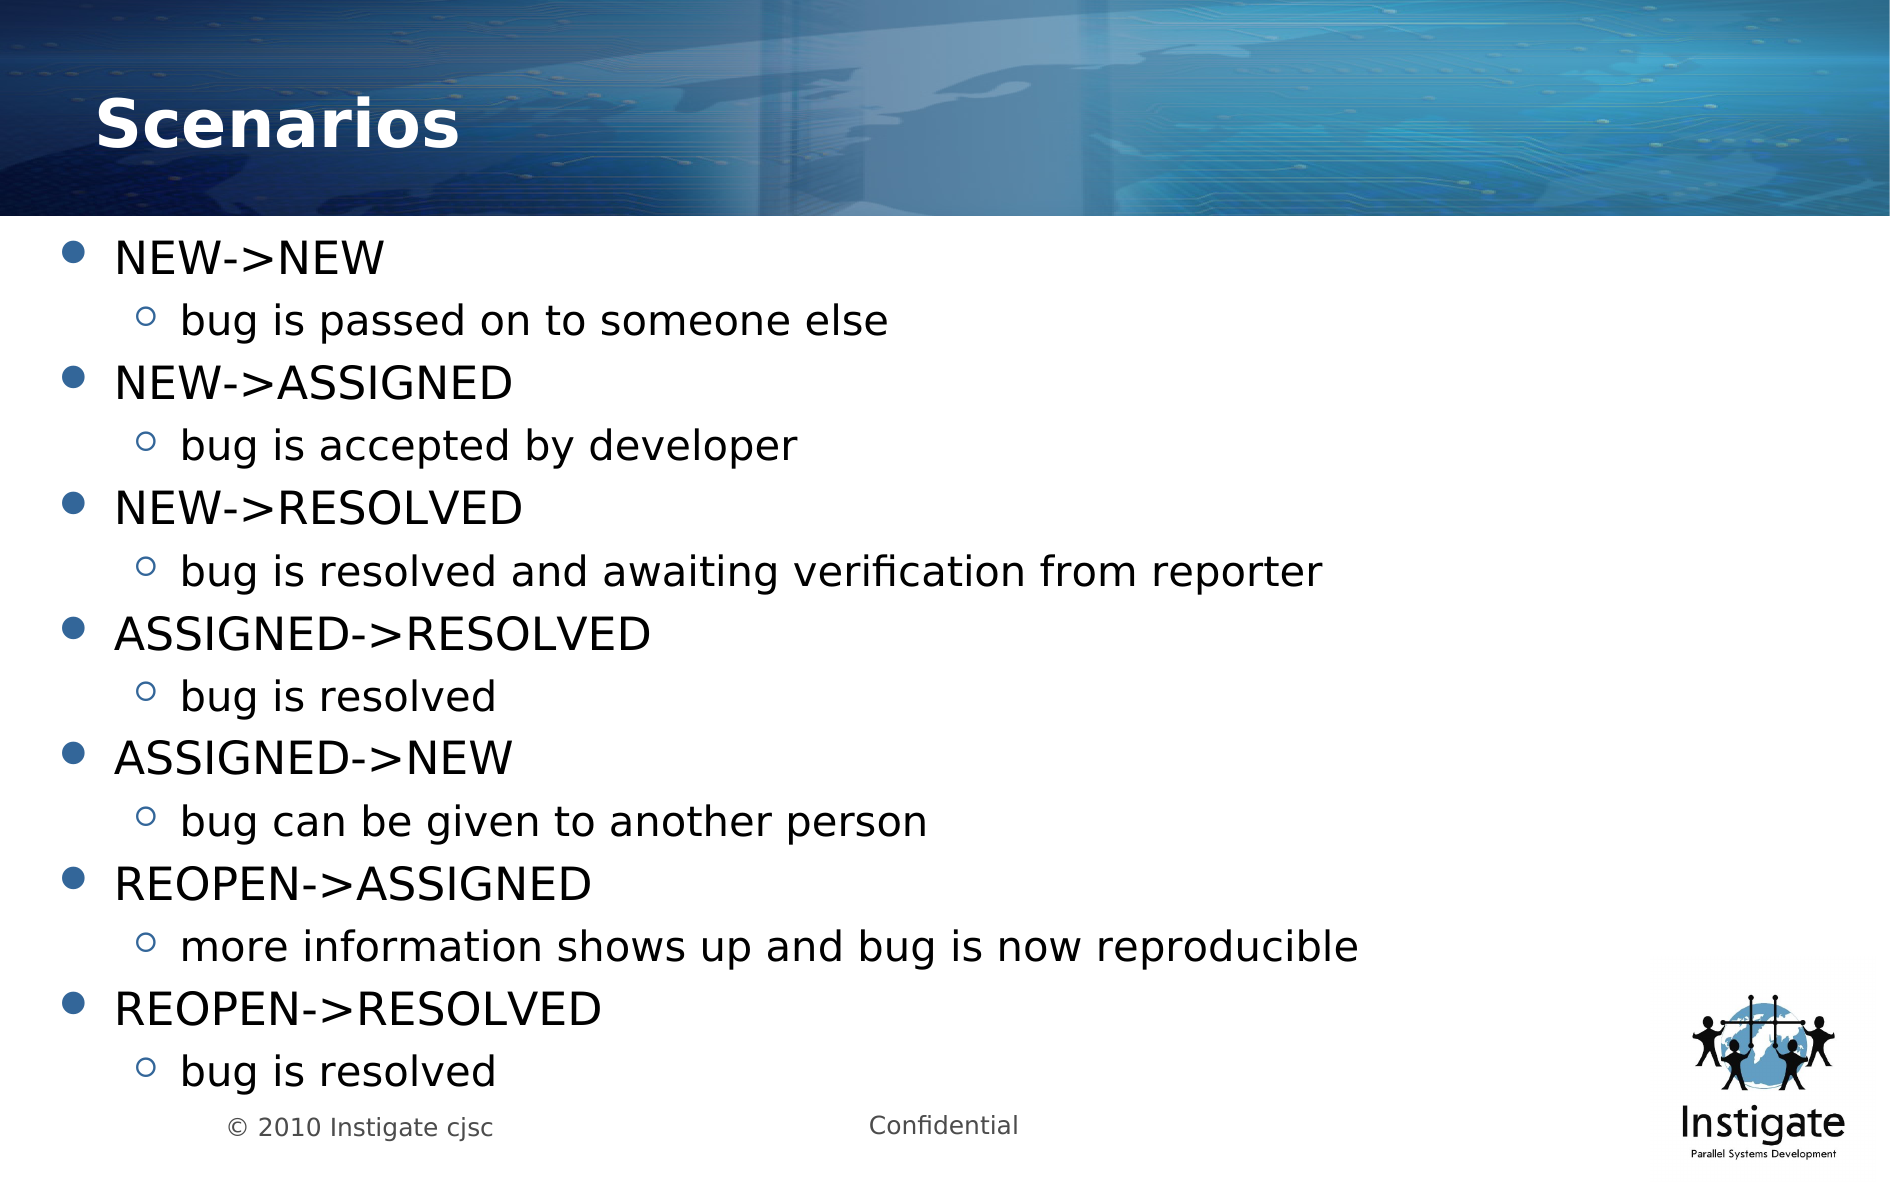

# Scenarios
NEW->NEW
bug is passed on to someone else
NEW->ASSIGNED
bug is accepted by developer
NEW->RESOLVED
bug is resolved and awaiting verification from reporter
ASSIGNED->RESOLVED
bug is resolved
ASSIGNED->NEW
bug can be given to another person
REOPEN->ASSIGNED
more information shows up and bug is now reproducible
REOPEN->RESOLVED
bug is resolved